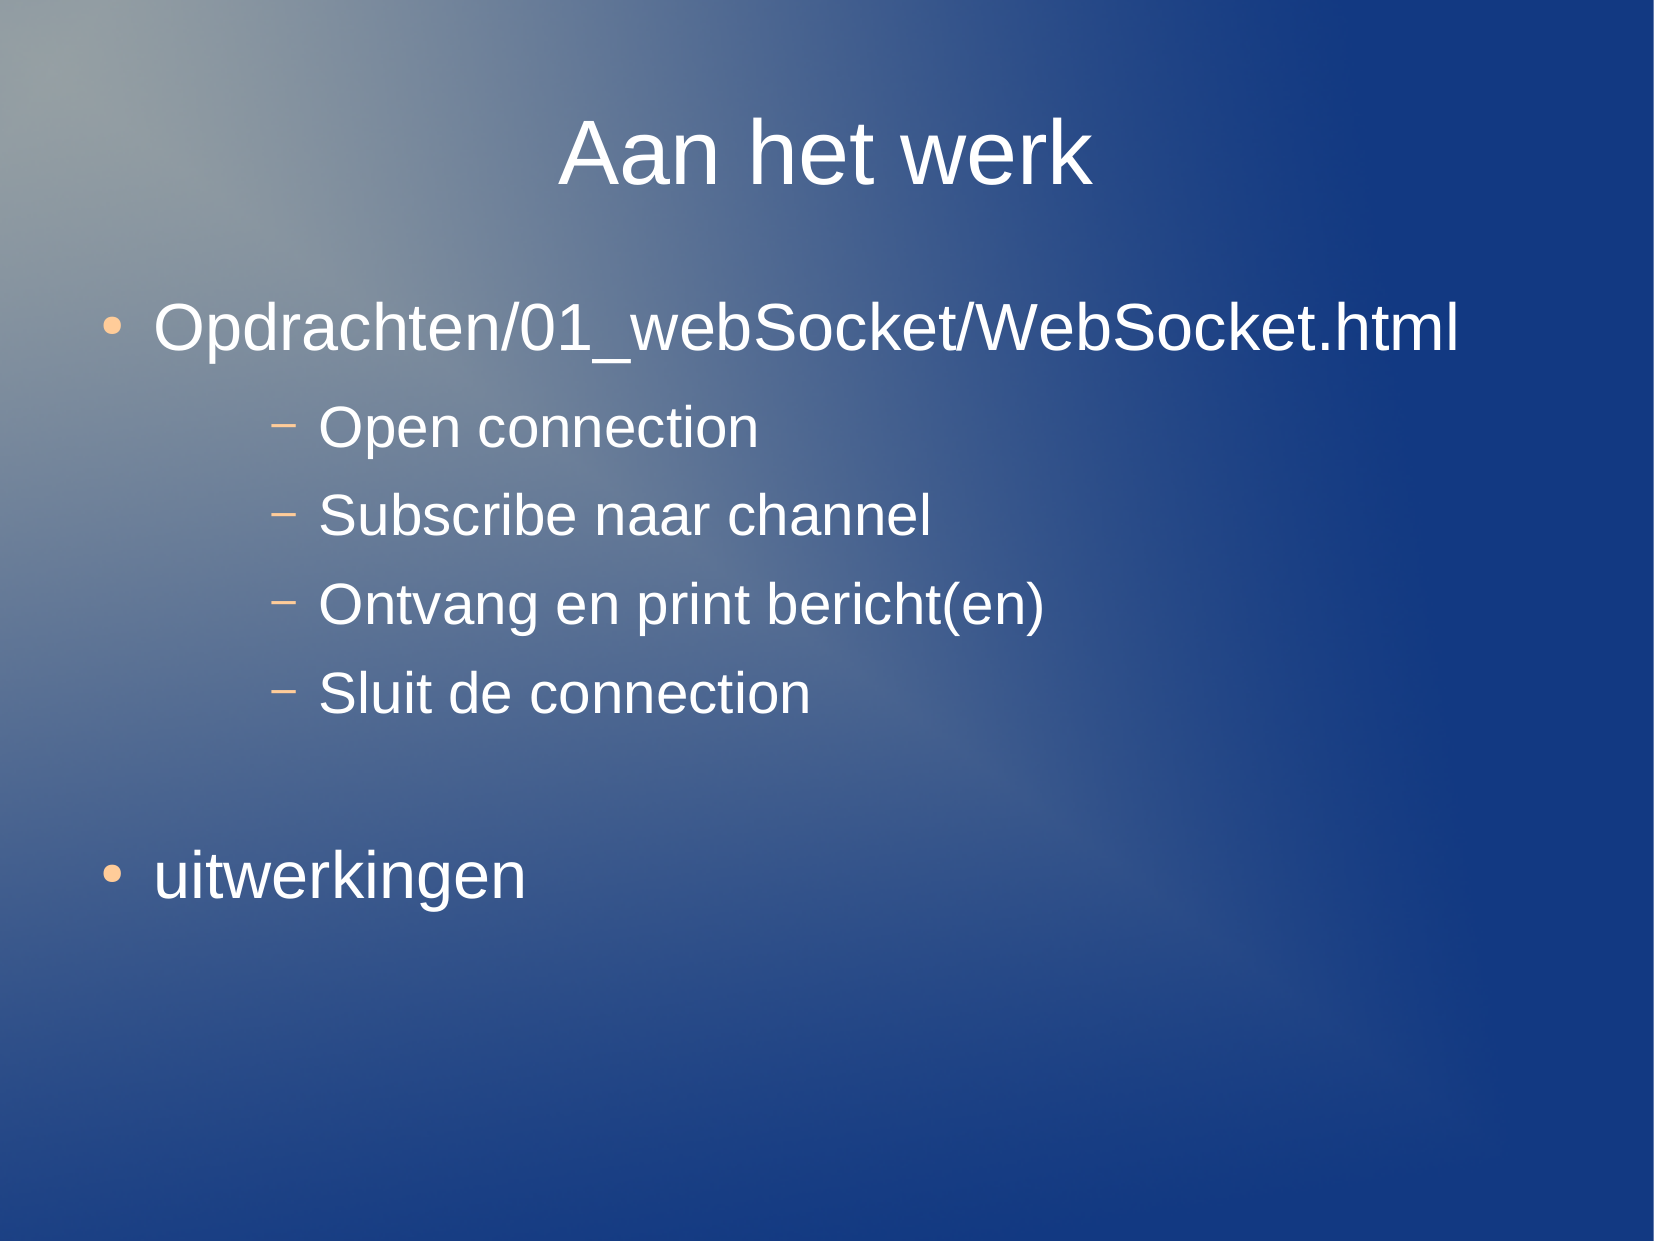

# Aan het werk
Opdrachten/01_webSocket/WebSocket.html
Open connection
Subscribe naar channel
Ontvang en print bericht(en)
Sluit de connection
uitwerkingen